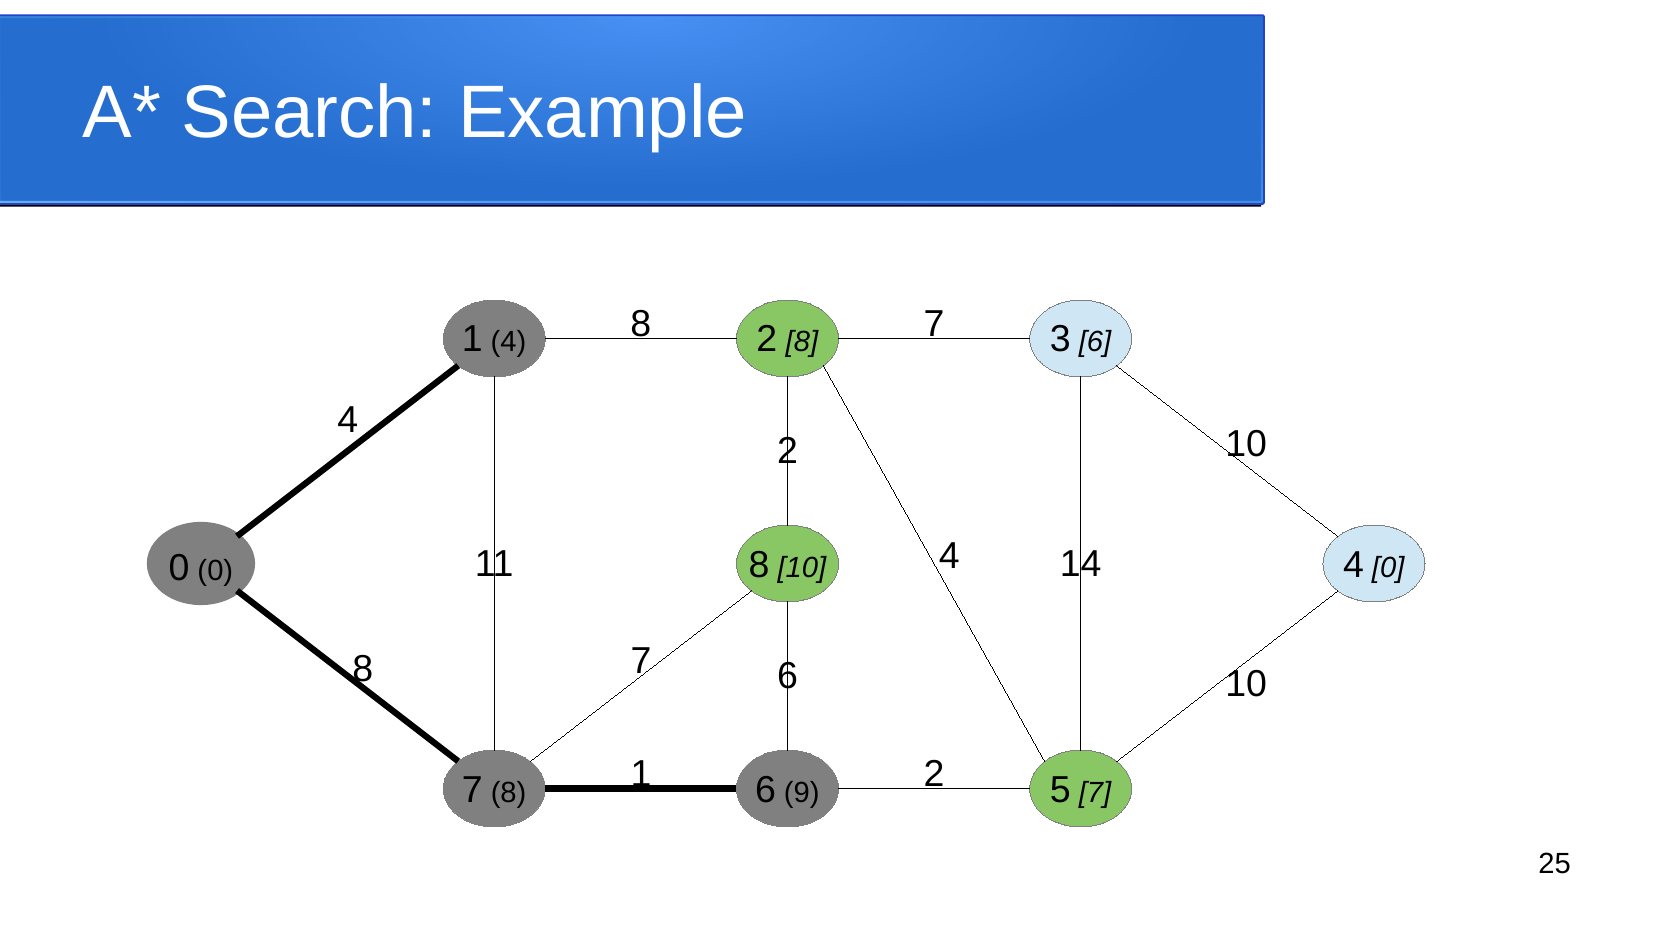

# A* Search: Example
1 (4)
2 [8]
3 [6]
0 (0)
8 [10]
4 [0]
7 (8)
6 (9)
5 [7]
25